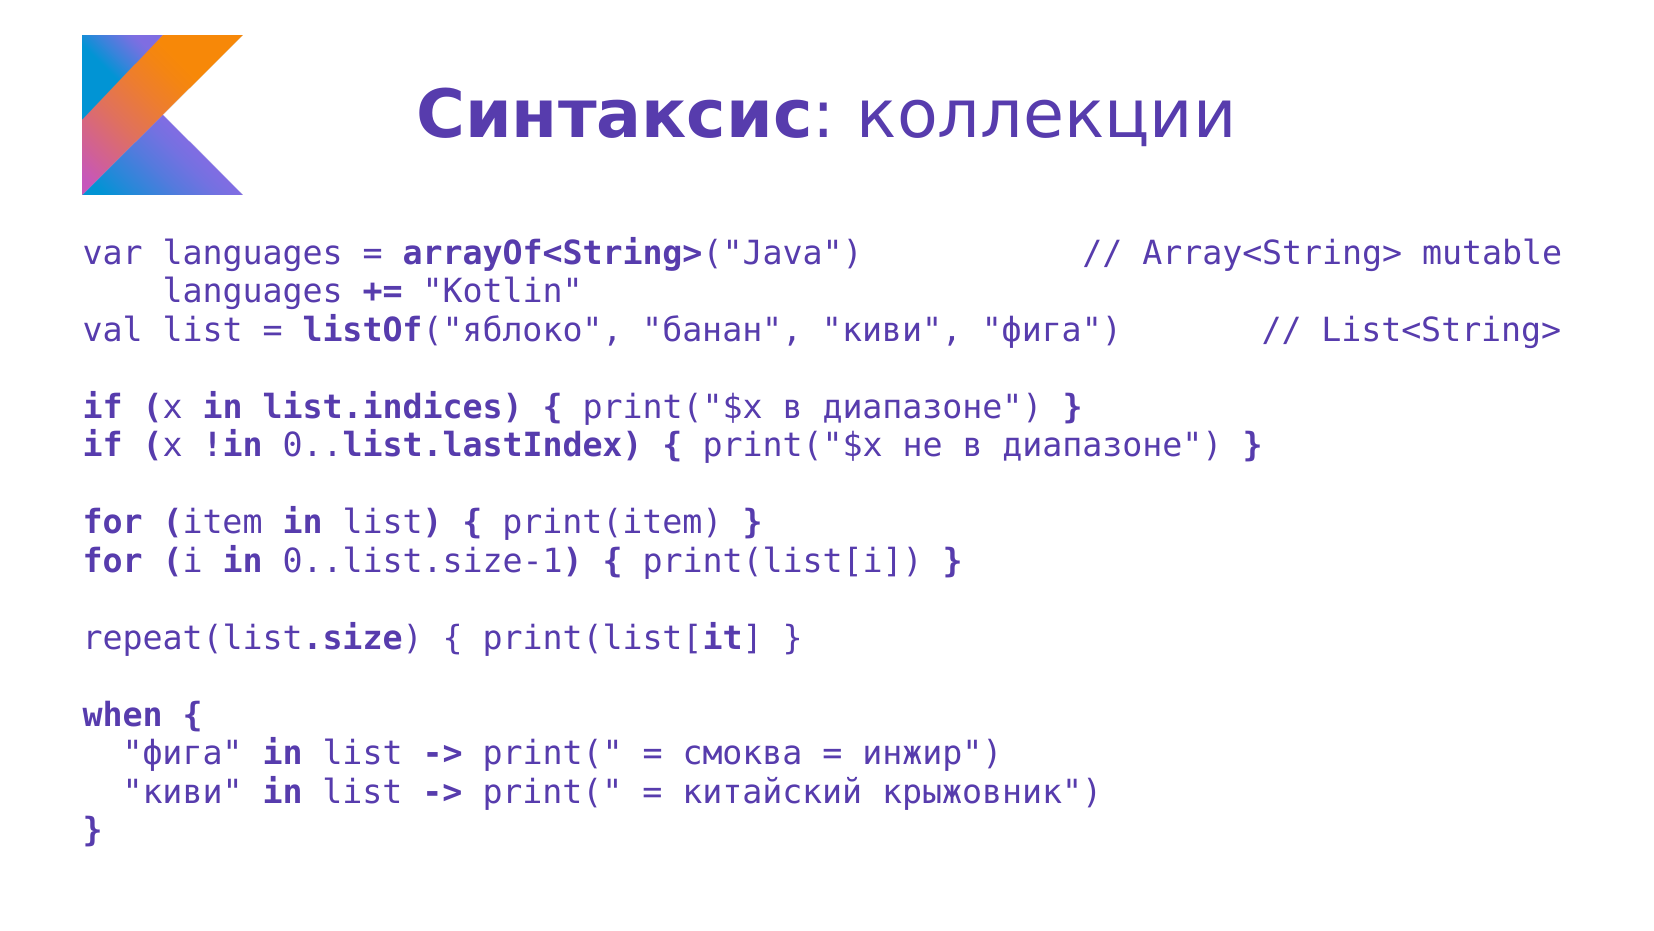

# Синтаксис: коллекции
var languages = arrayOf<String>("Java") // Array<String> mutable
 languages += "Kotlin"
val list = listOf("яблоко", "банан", "киви", "фига") // List<String>
if (x in list.indices) { print("$x в диапазоне") }
if (x !in 0..list.lastIndex) { print("$x не в диапазоне") }
for (item in list) { print(item) }
for (i in 0..list.size-1) { print(list[i]) }
repeat(list.size) { print(list[it] }
when {
 "фига" in list -> print(" = смоква = инжир")
 "киви" in list -> print(" = китайский крыжовник")
}